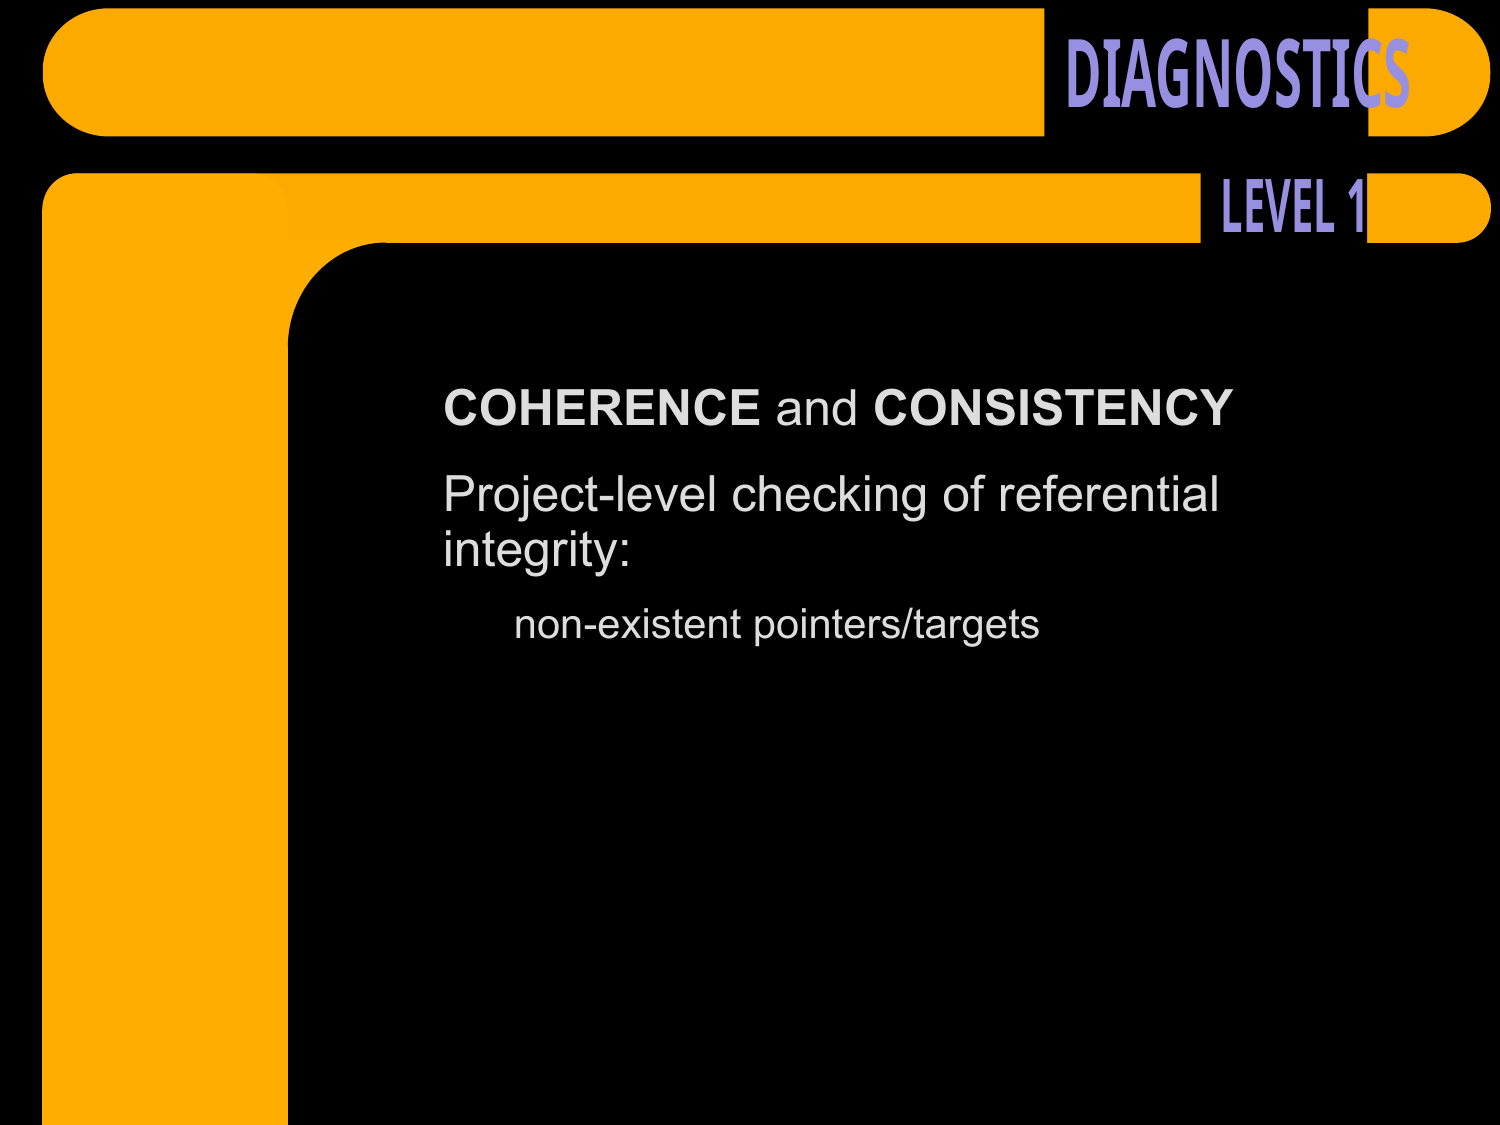

# COHERENCE and CONSISTENCY
Project-level checking of referential integrity:
non-existent pointers/targets